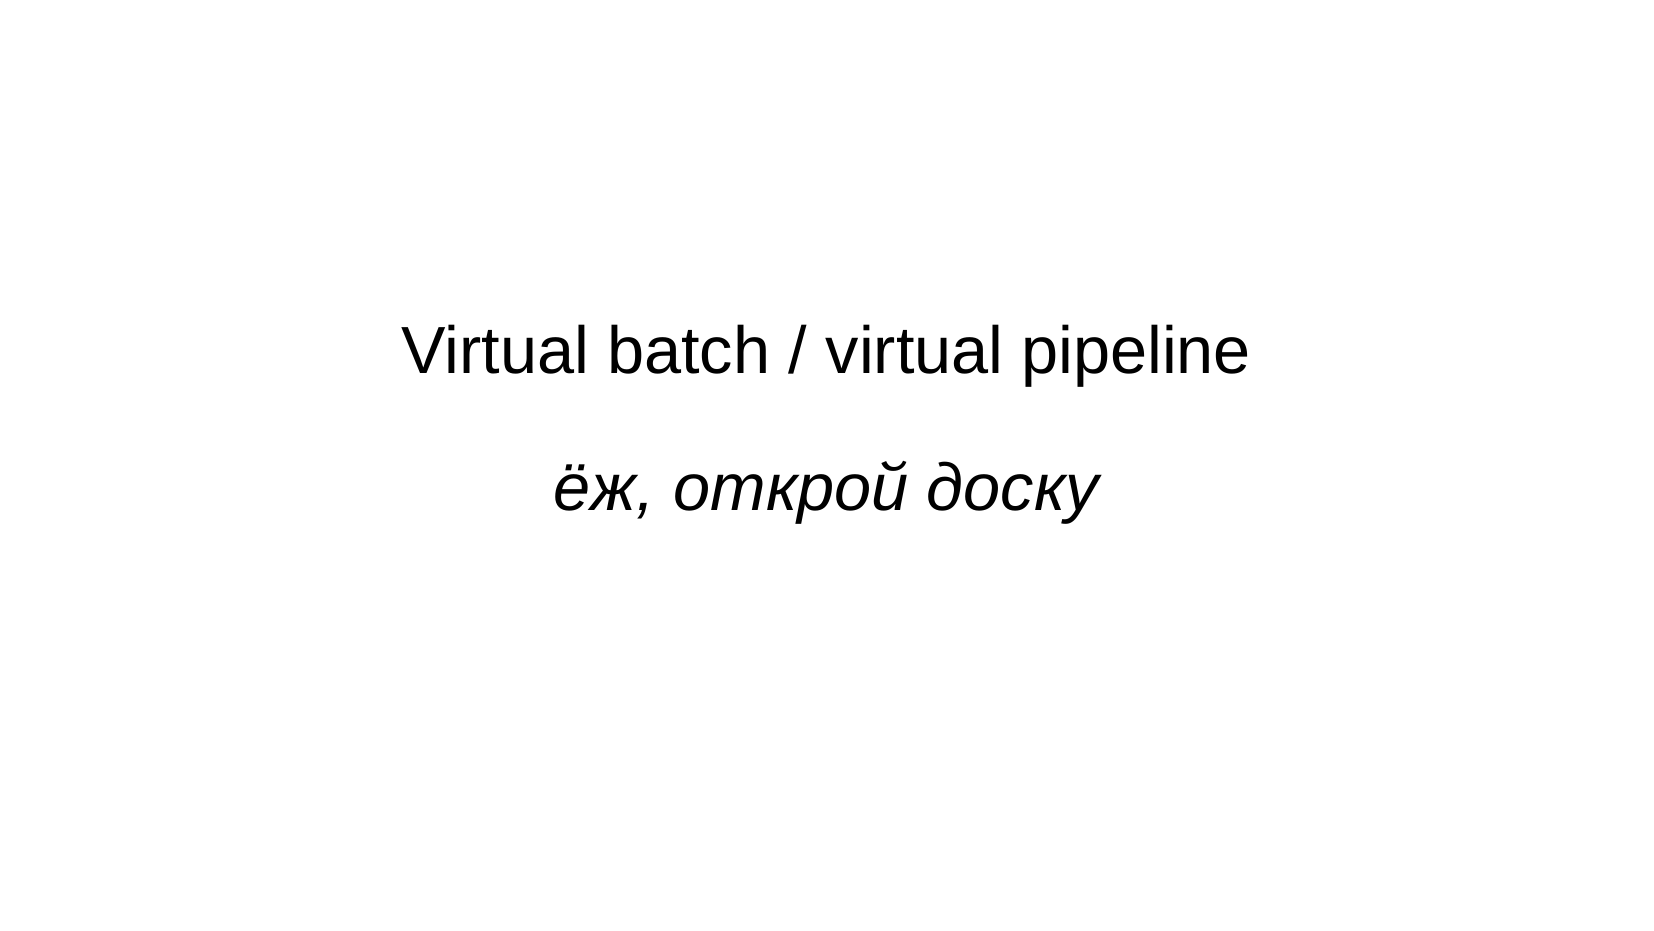

ёж, открой доску
# Virtual batch / virtual pipeline